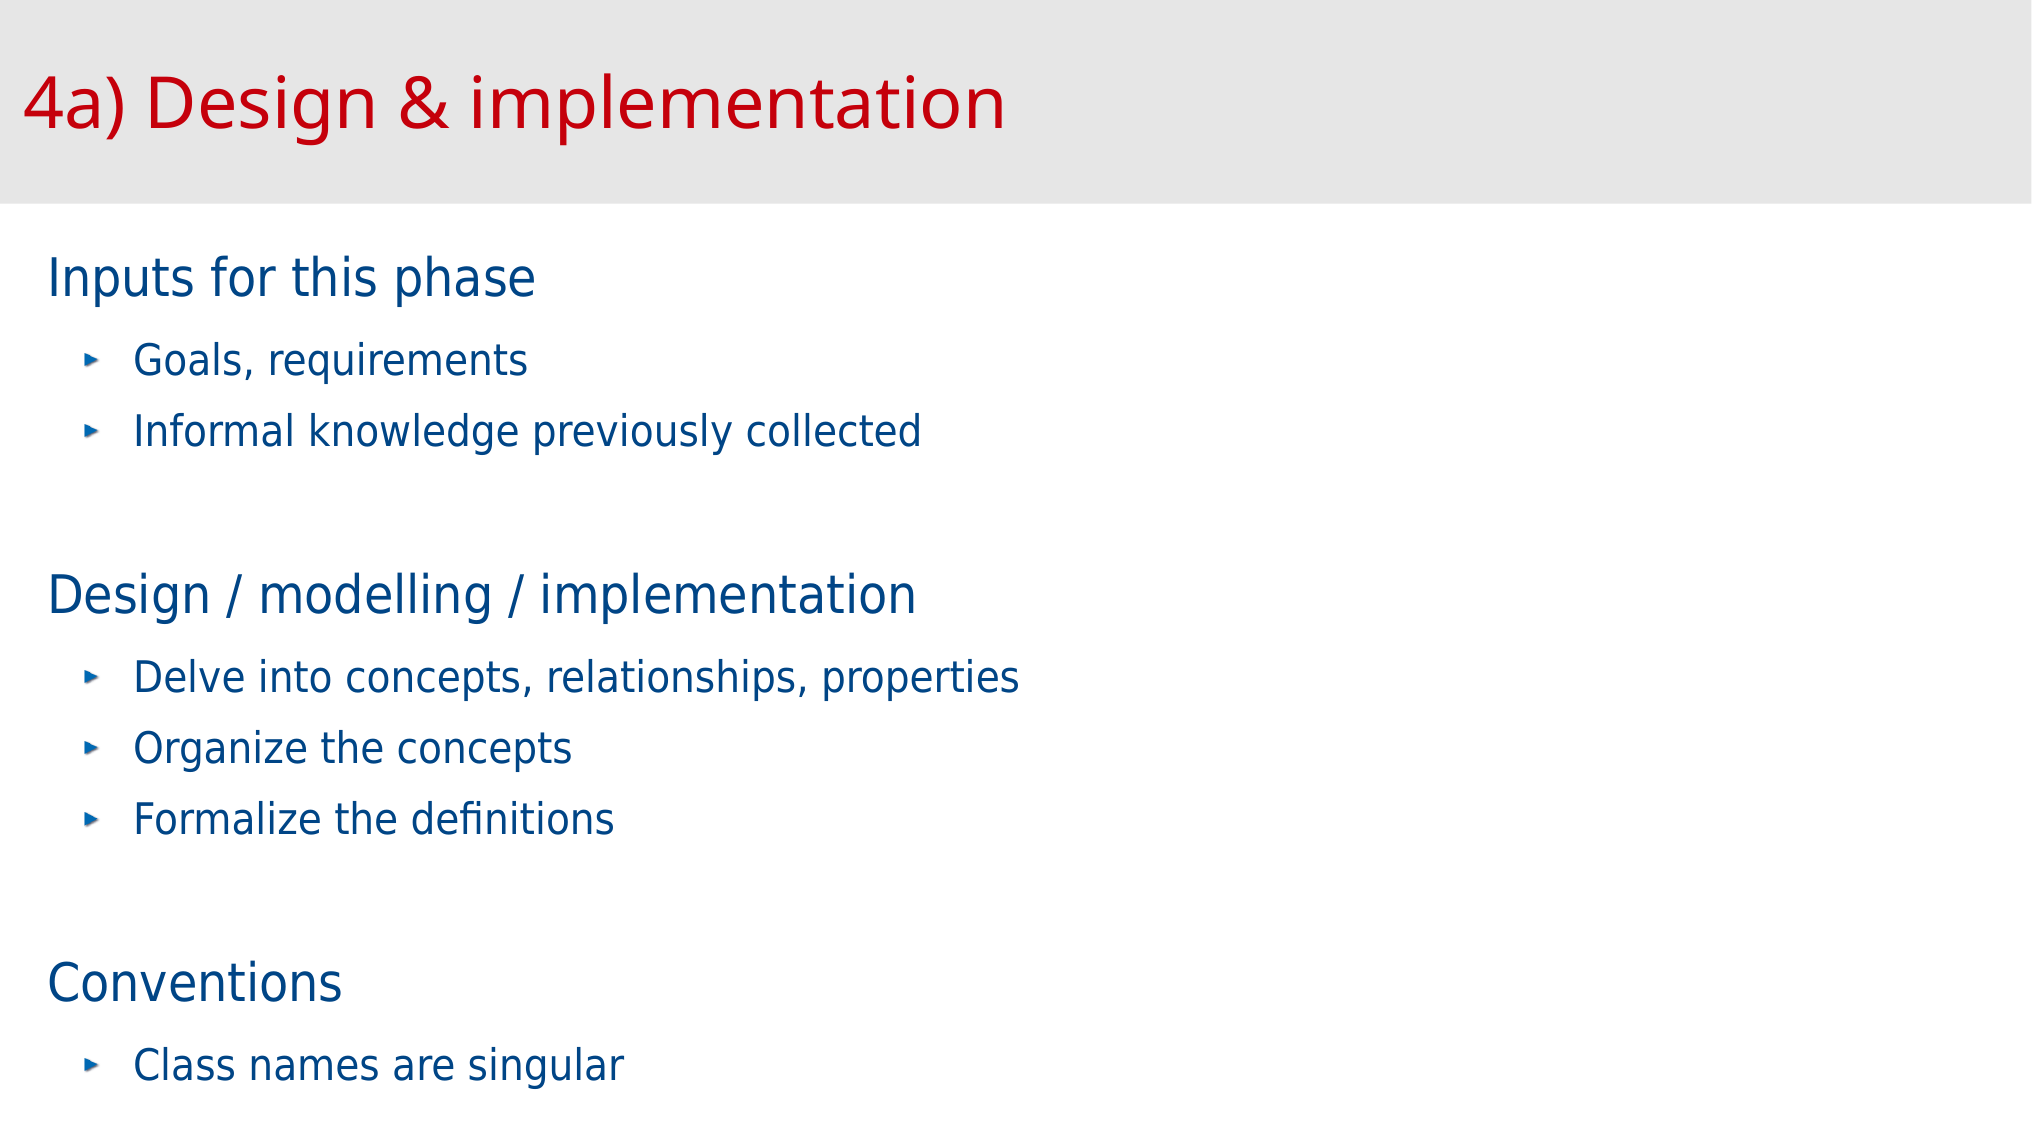

# 4a) Design & implementation
Inputs for this phase
Goals, requirements
Informal knowledge previously collected
Design / modelling / implementation
Delve into concepts, relationships, properties
Organize the concepts
Formalize the definitions
Conventions
Class names are singular